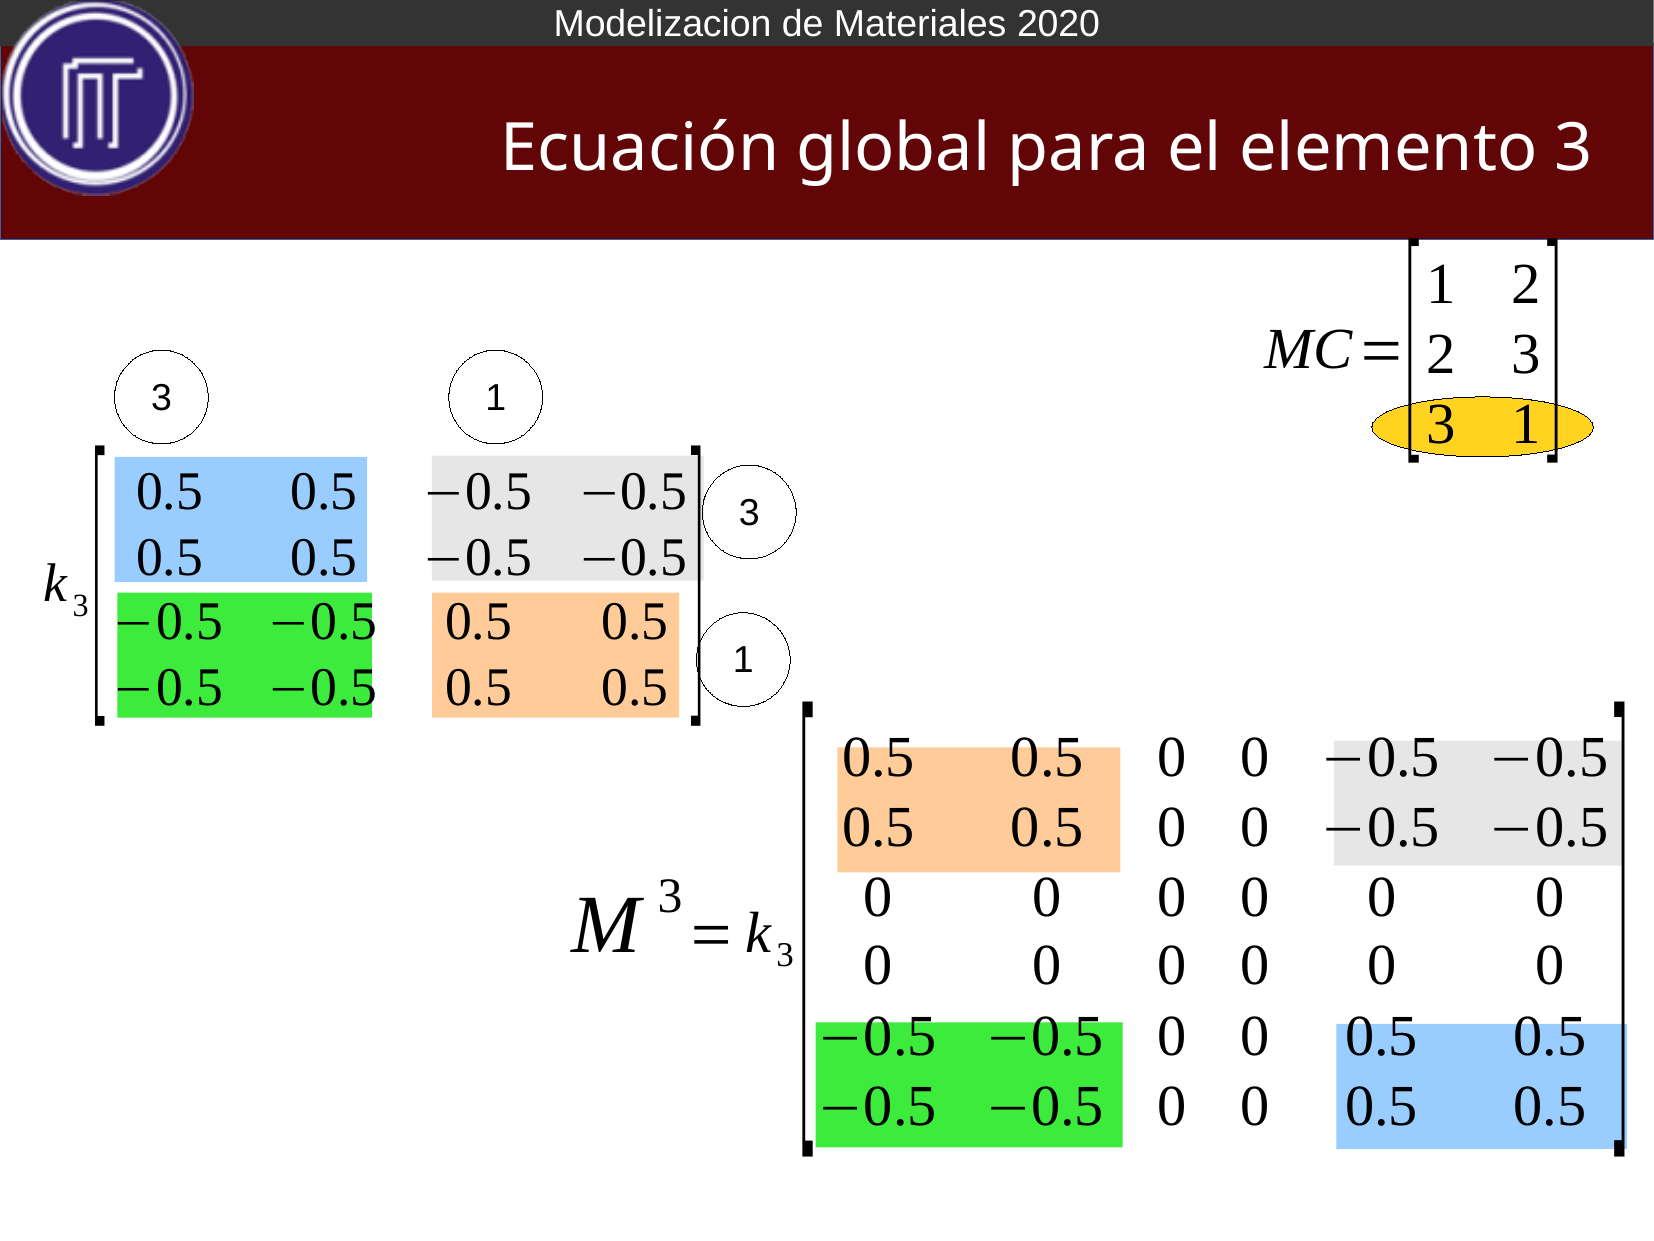

# Ecuación global para el elemento 3
3
1
3
1